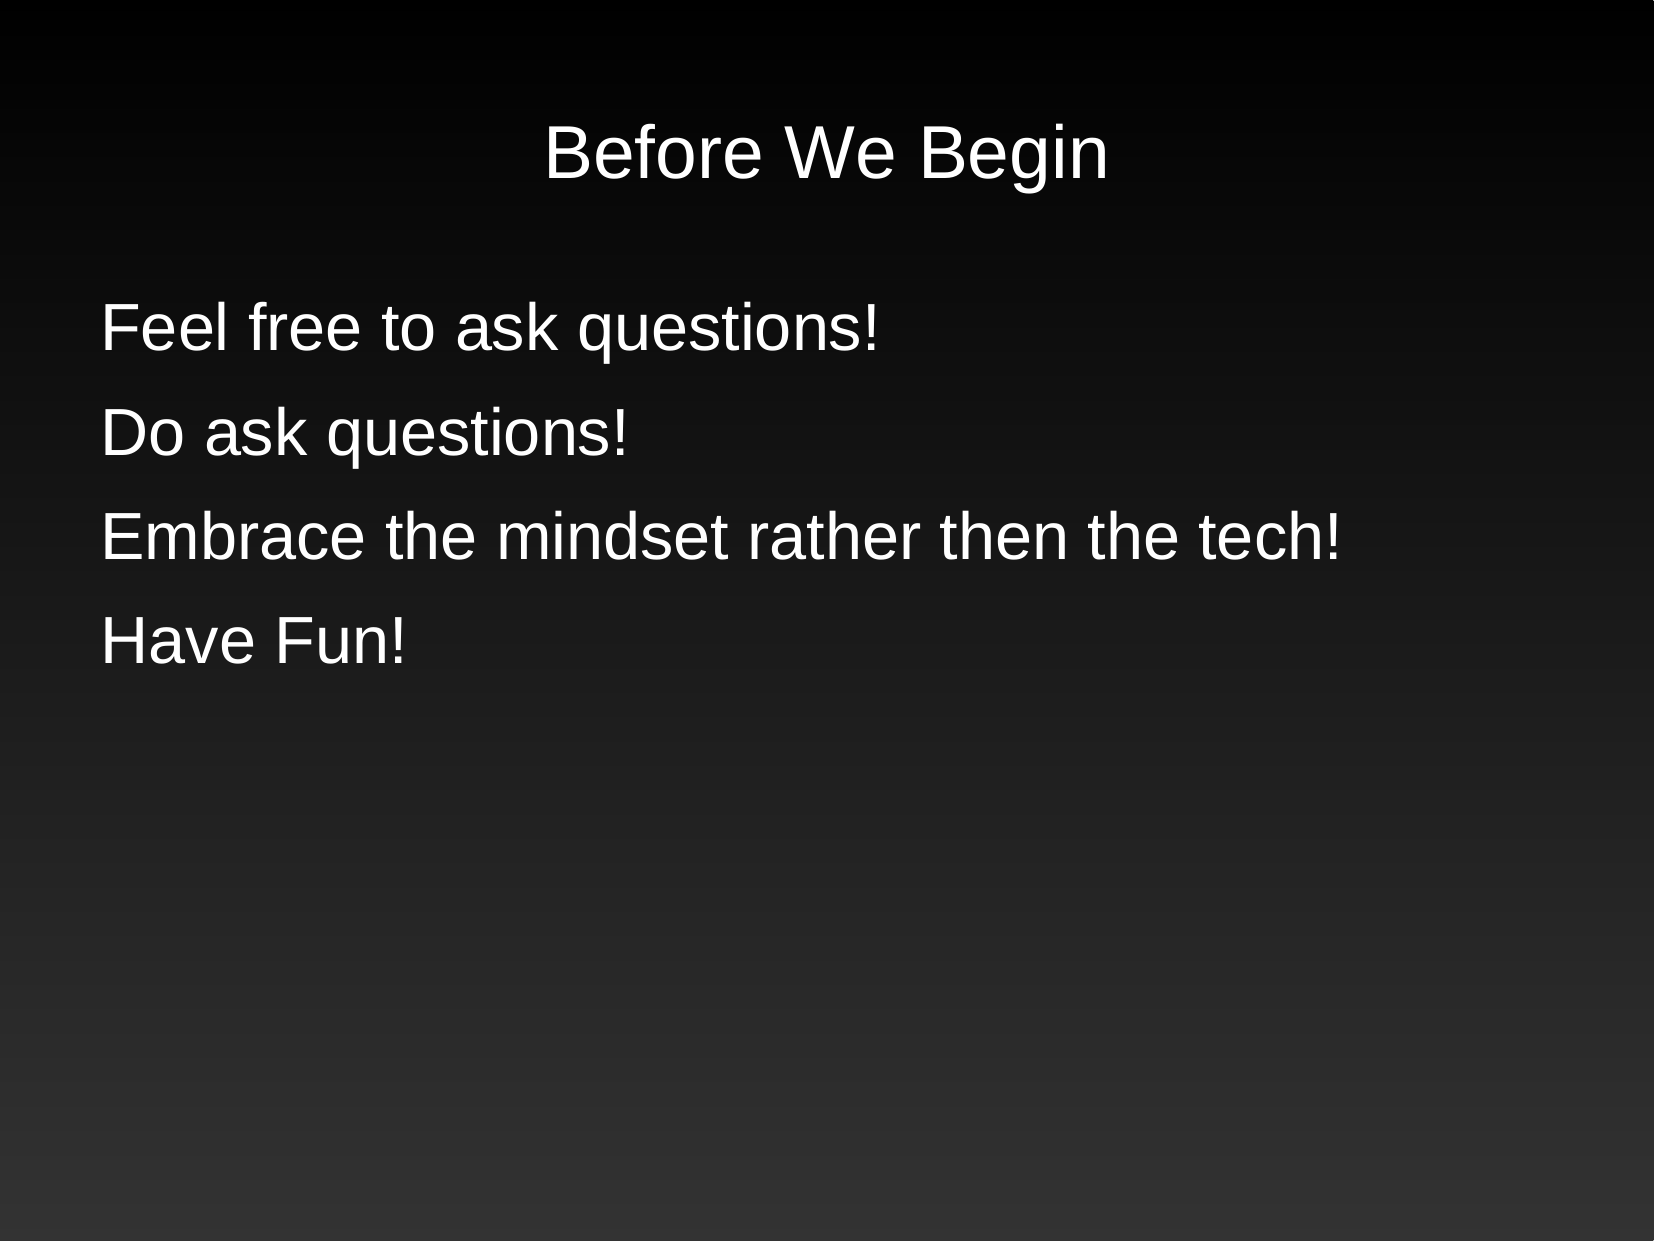

# Before We Begin
Feel free to ask questions!
Do ask questions!
Embrace the mindset rather then the tech!
Have Fun!